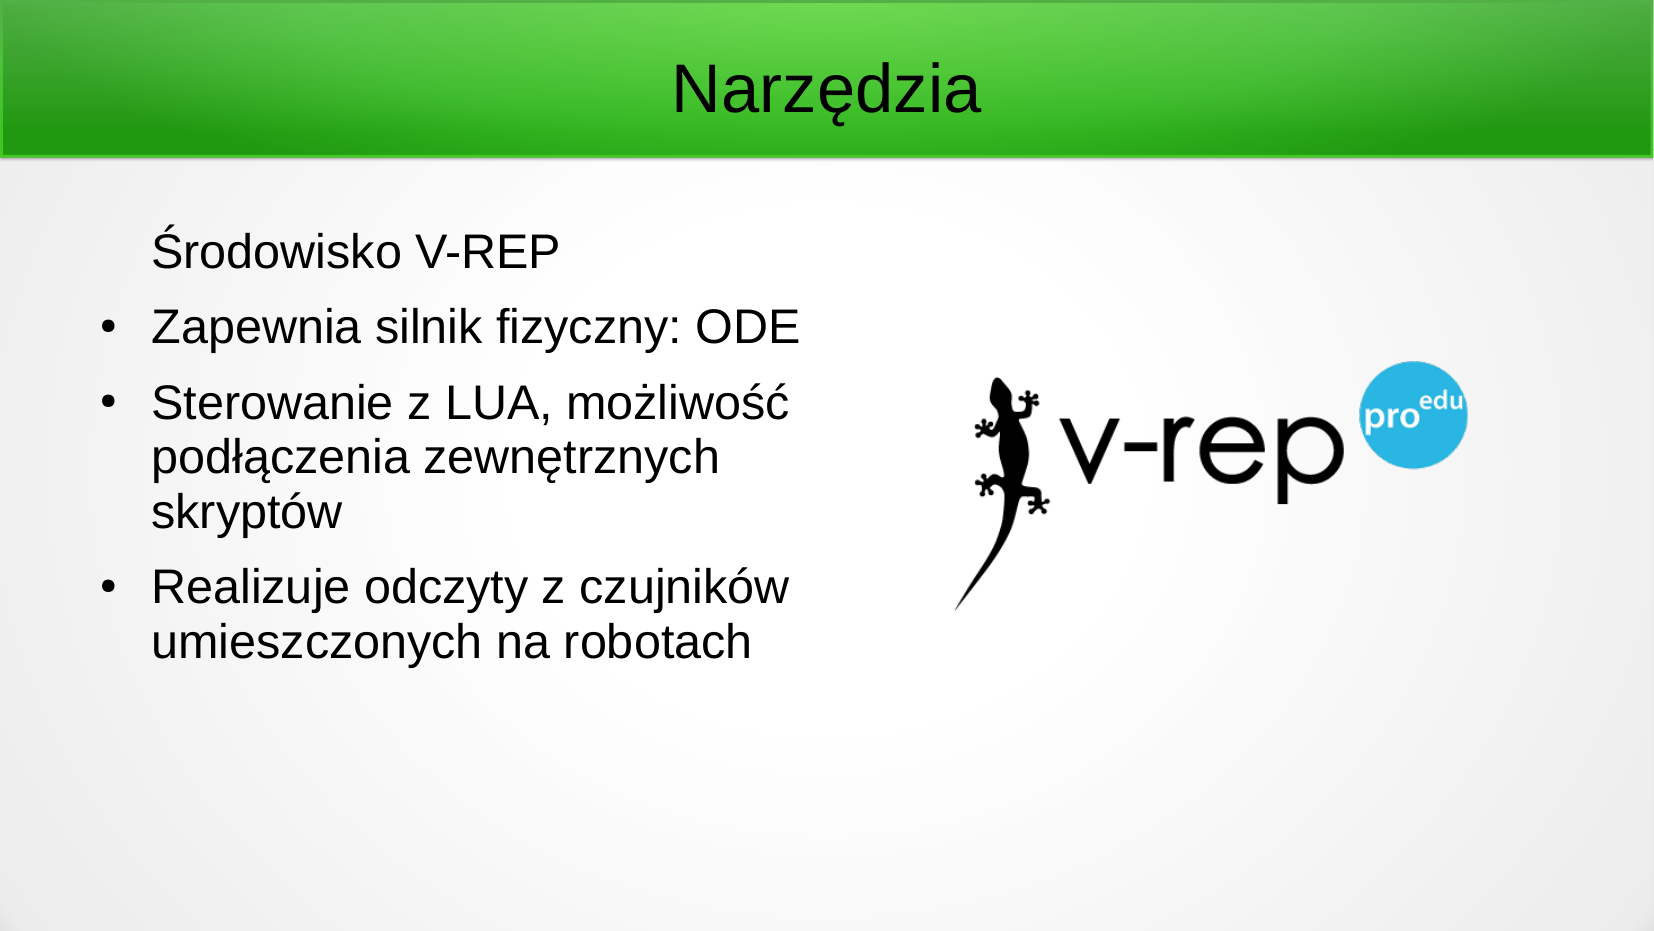

# Narzędzia
Środowisko V-REP
Zapewnia silnik fizyczny: ODE
Sterowanie z LUA, możliwość podłączenia zewnętrznych skryptów
Realizuje odczyty z czujników umieszczonych na robotach